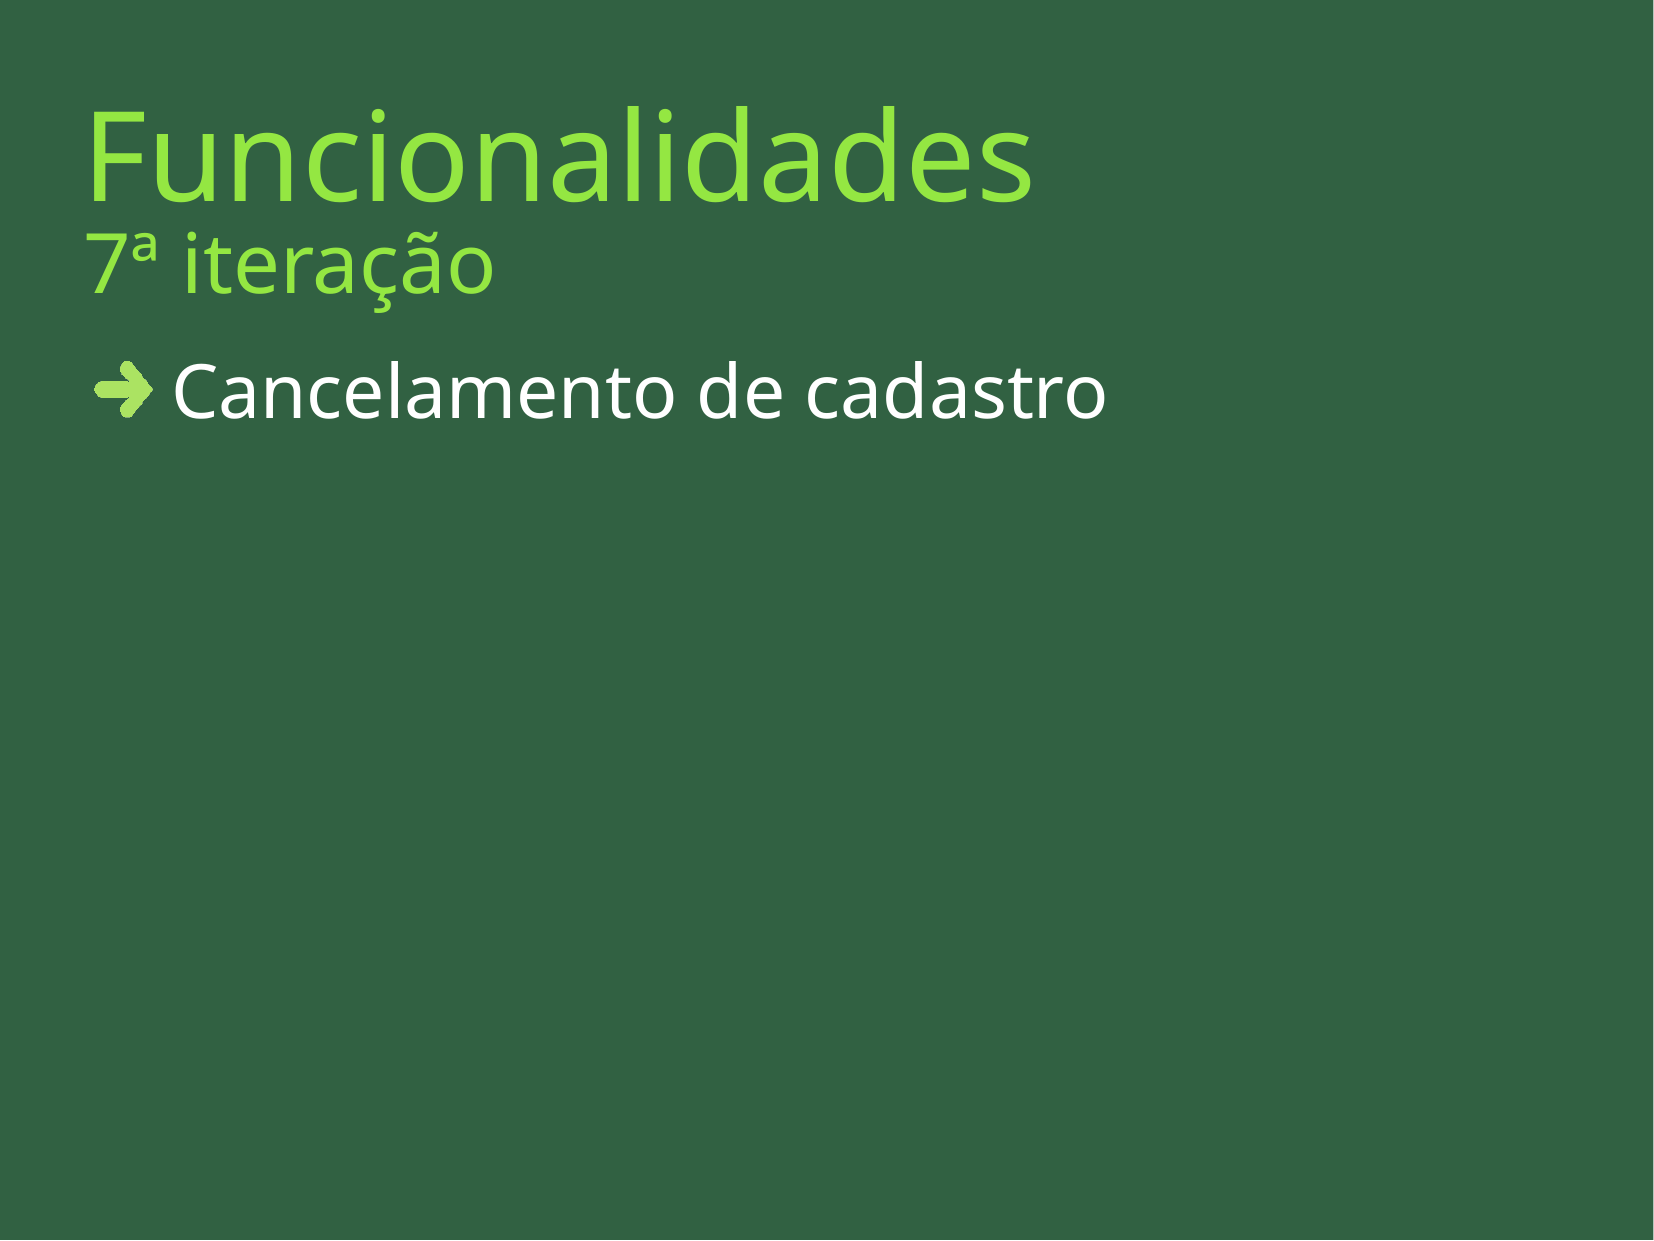

# Funcionalidades
7ª iteração
 Cancelamento de cadastro